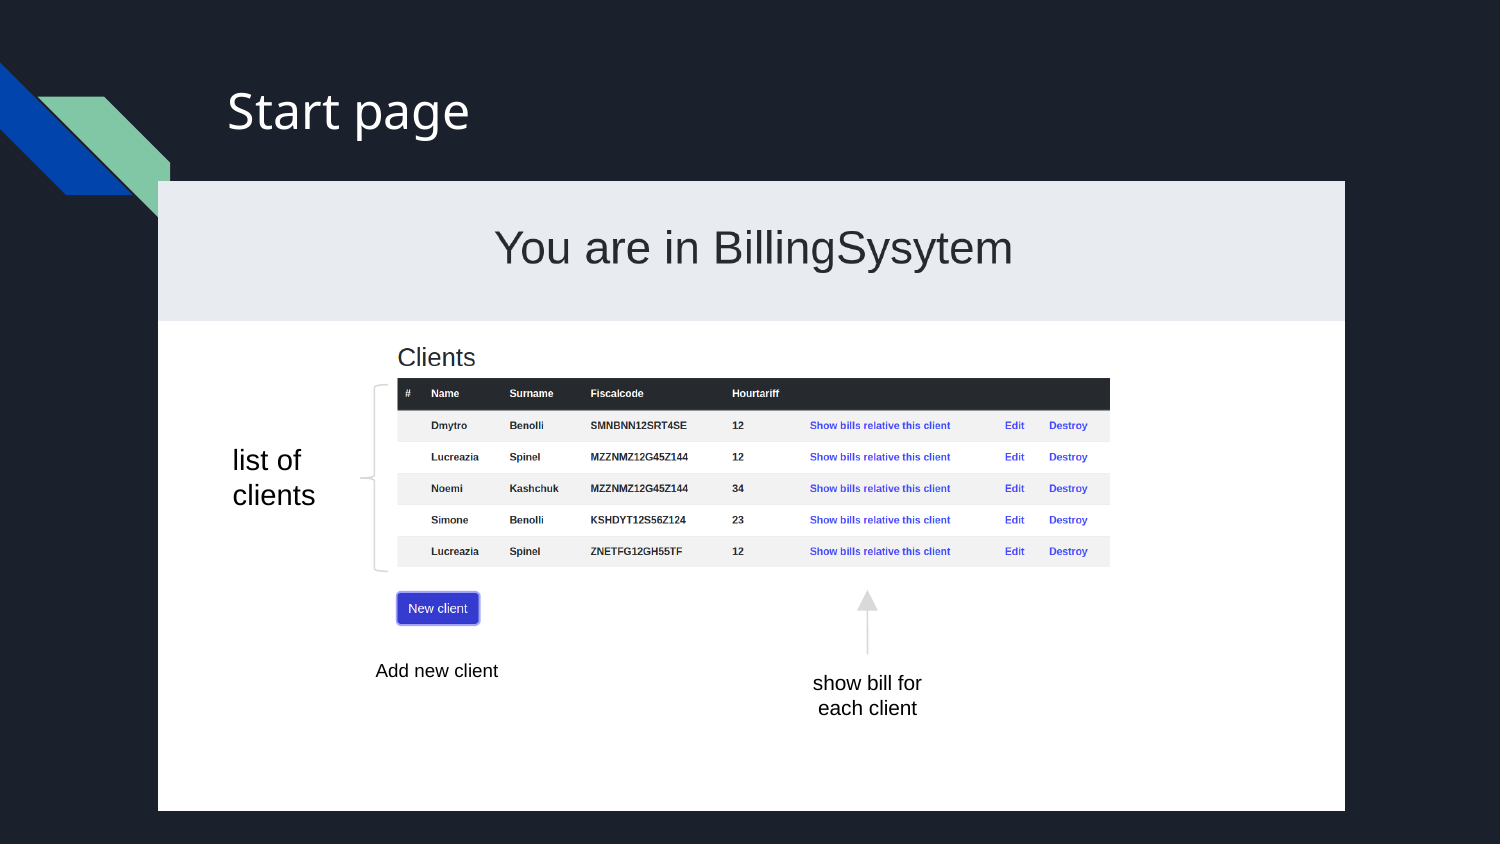

# Start page
list of clients
Add new client
show bill for each client